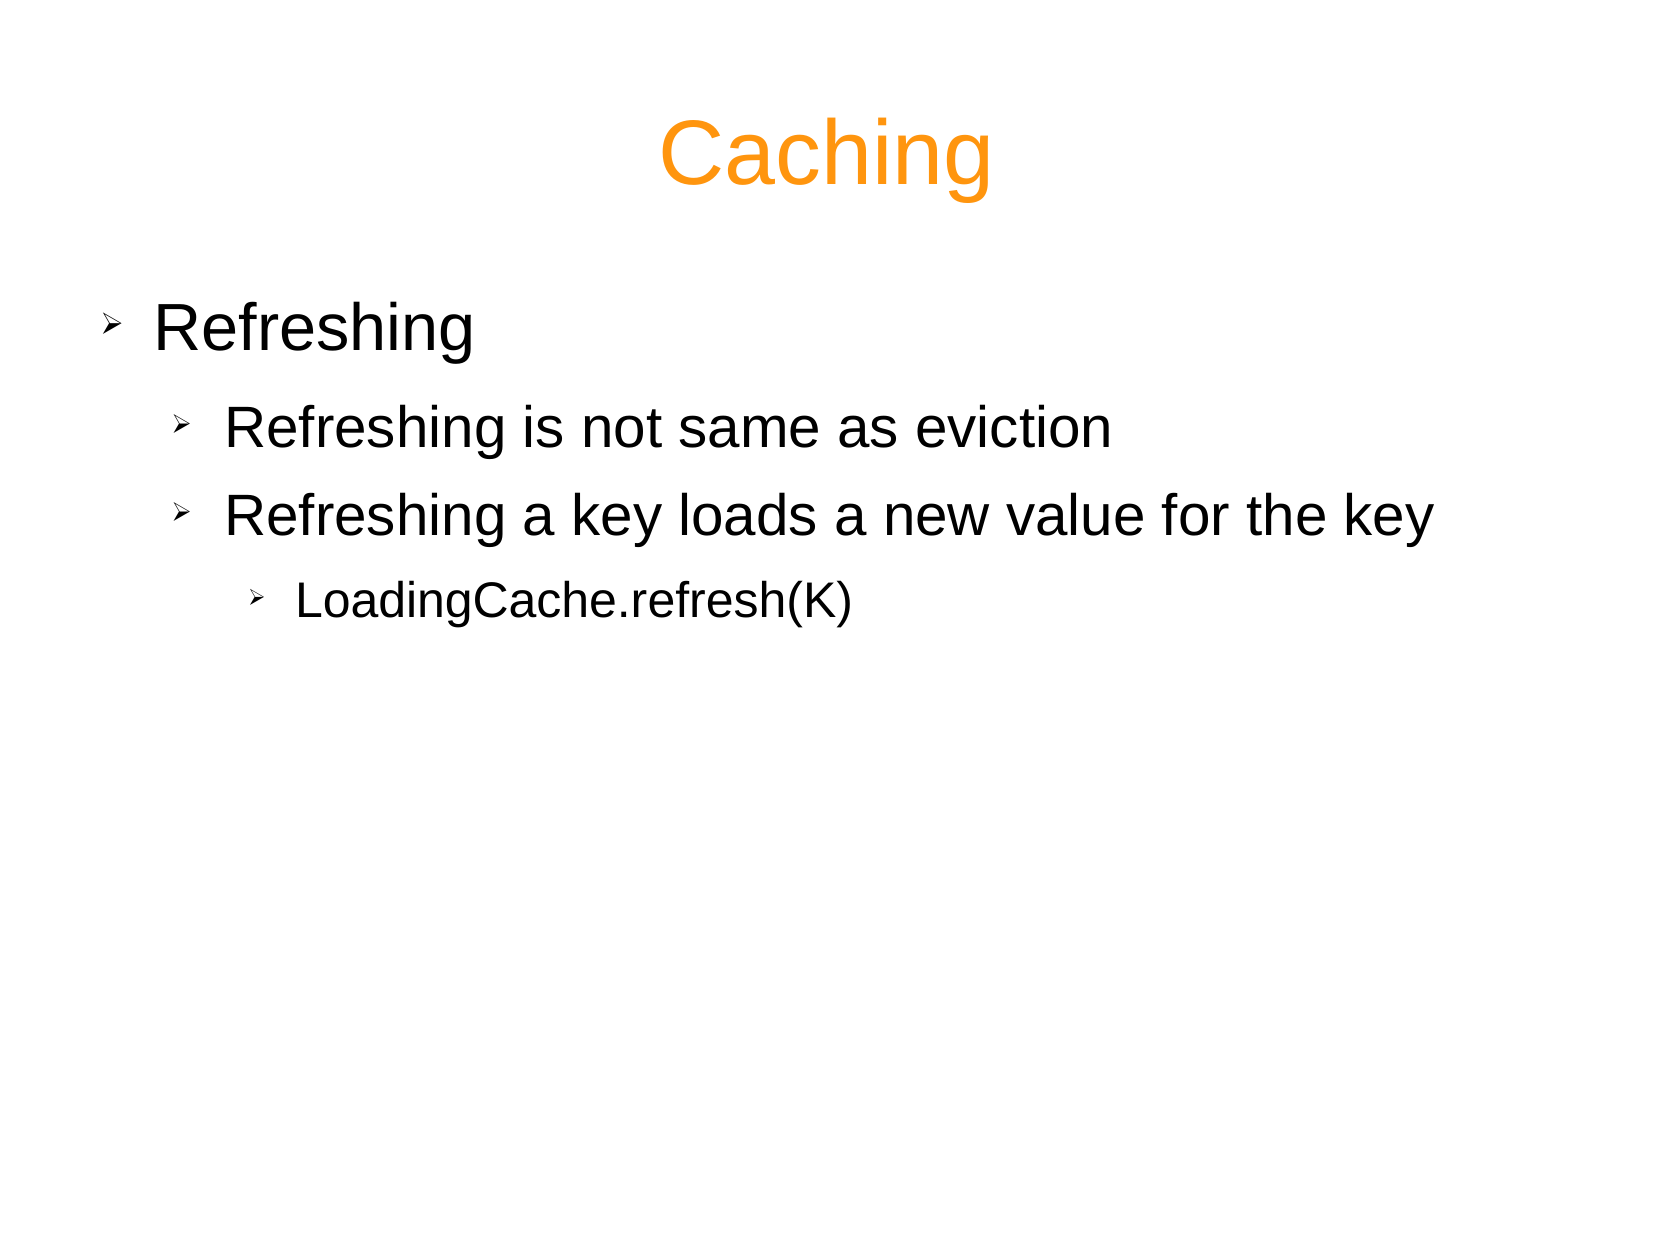

# Caching
Refreshing
Refreshing is not same as eviction
Refreshing a key loads a new value for the key
LoadingCache.refresh(K)